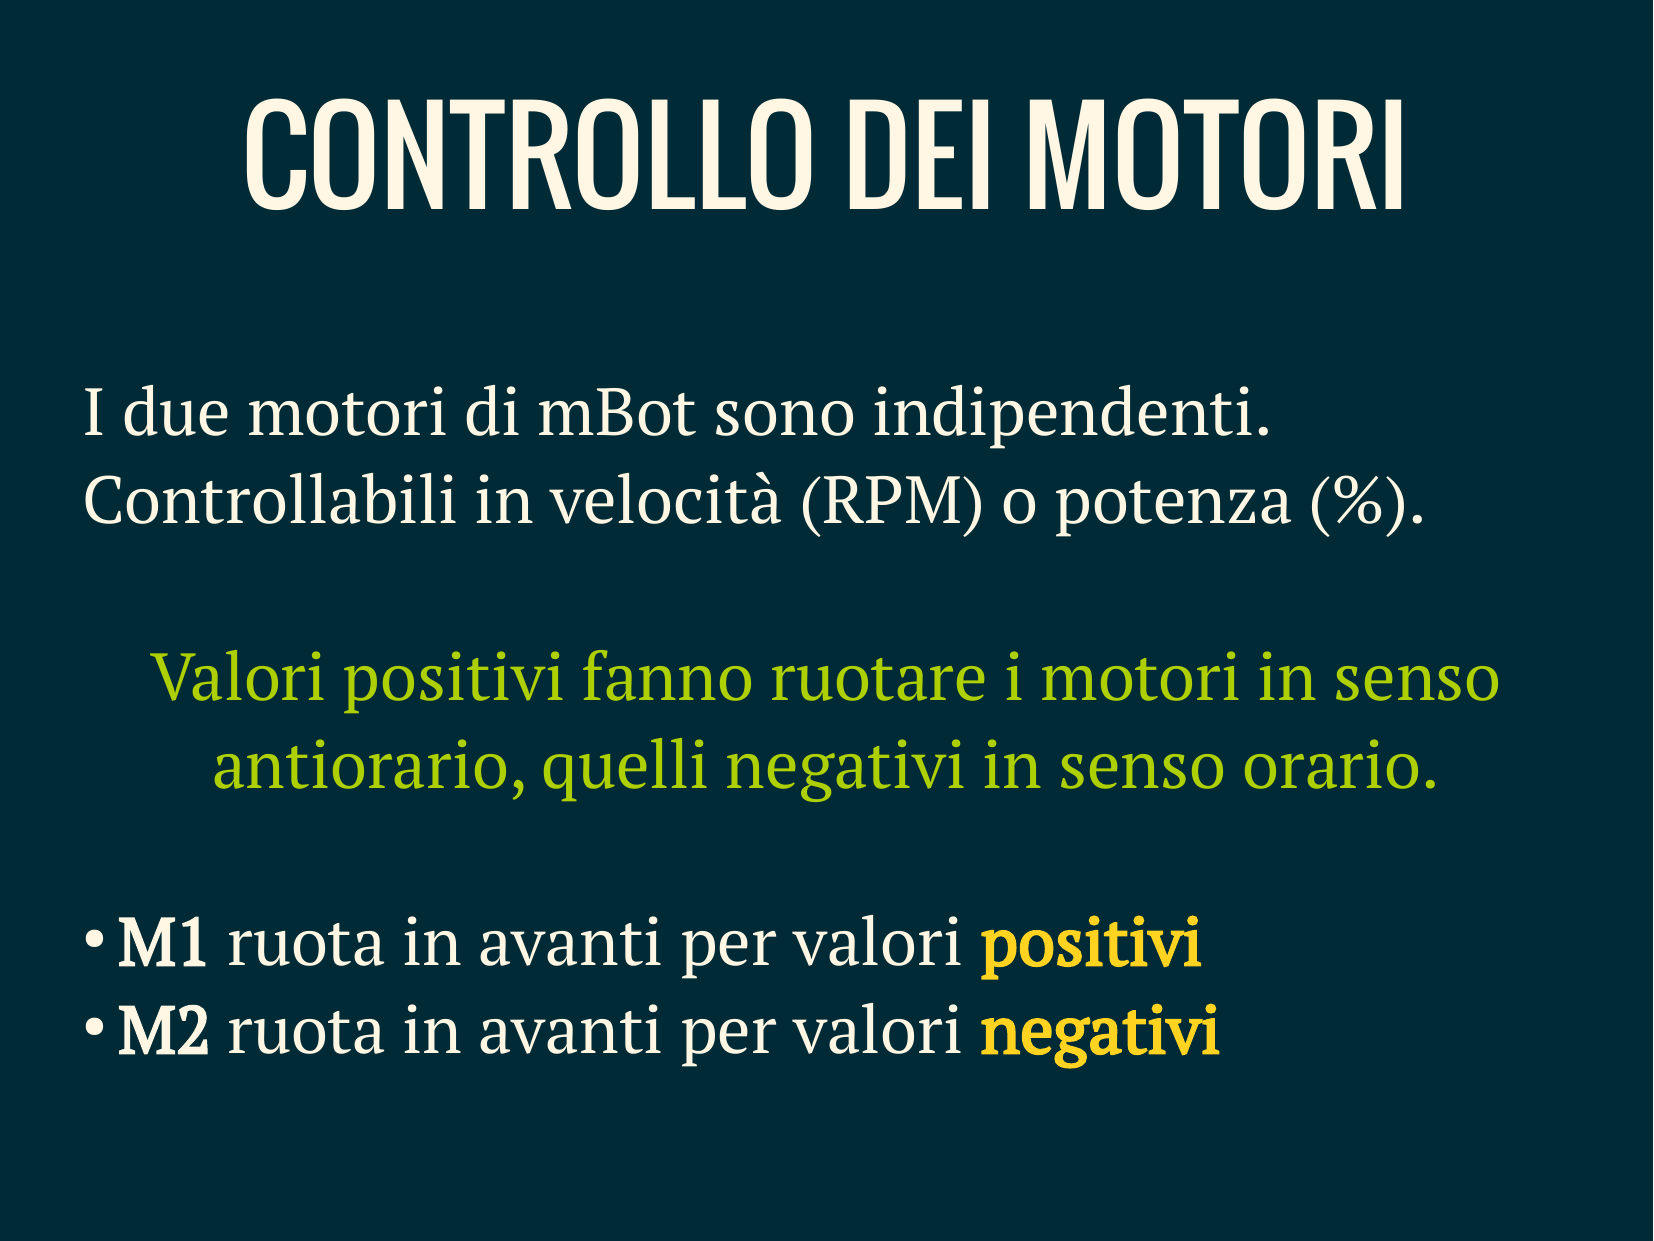

# Controllo dei motori
I due motori di mBot sono indipendenti.
Controllabili in velocità (RPM) o potenza (%).
Valori positivi fanno ruotare i motori in senso antiorario, quelli negativi in senso orario.
M1 ruota in avanti per valori positivi
M2 ruota in avanti per valori negativi